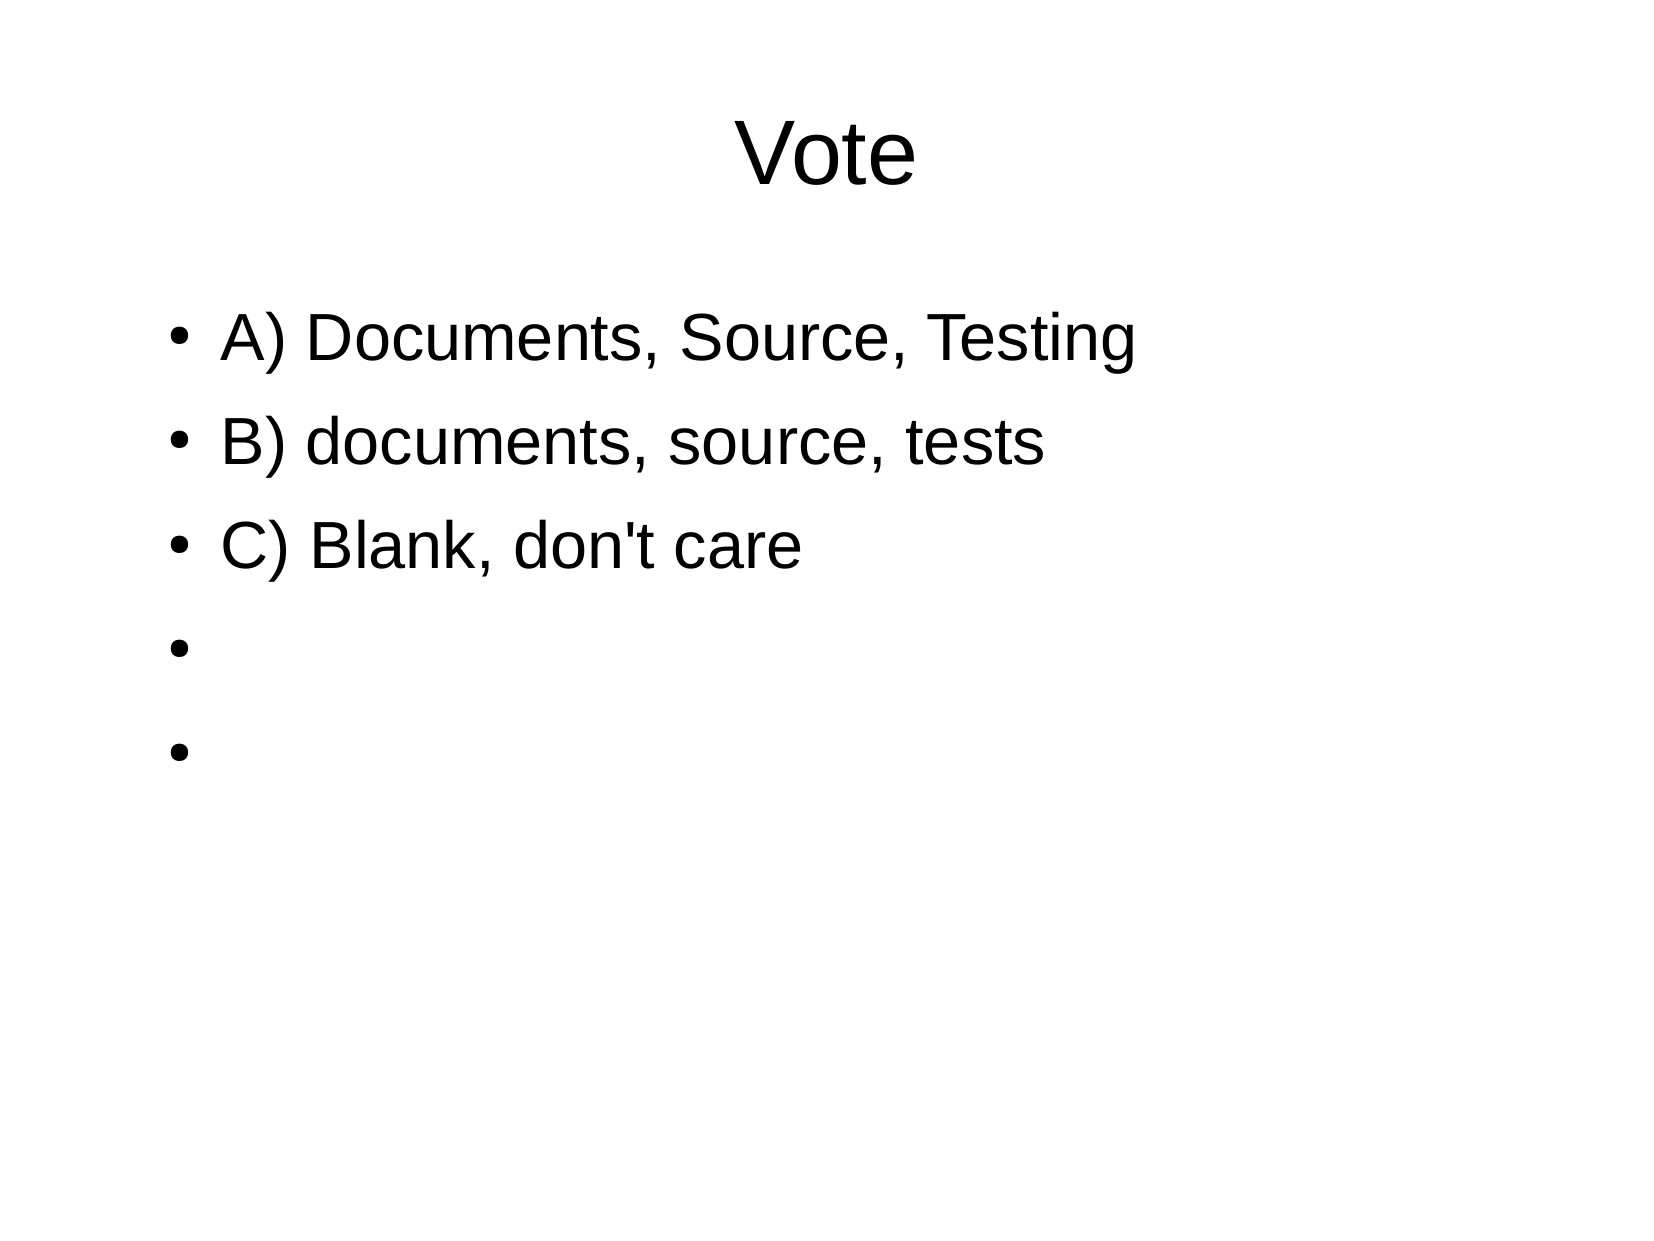

# Vote
A) Documents, Source, Testing
B) documents, source, tests
C) Blank, don't care